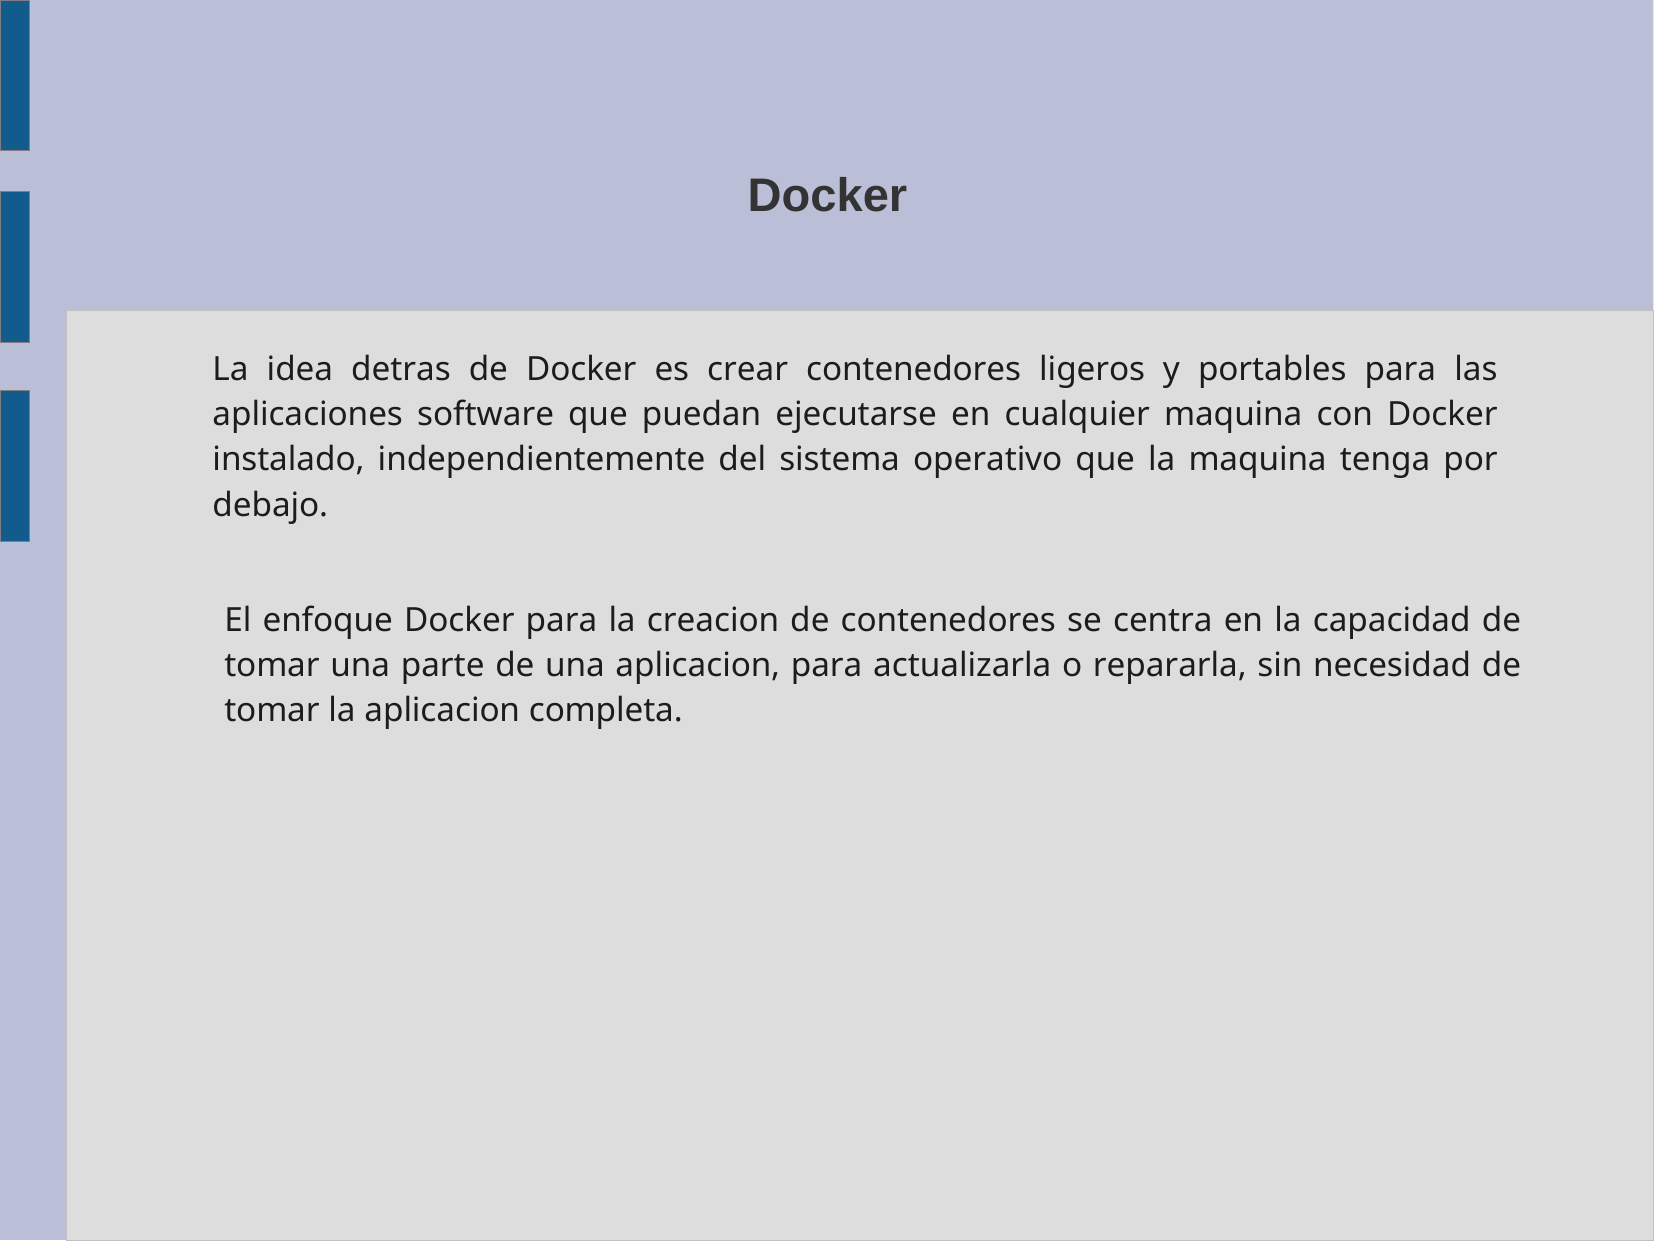

# Docker
La idea detras de Docker es crear contenedores ligeros y portables para las aplicaciones software que puedan ejecutarse en cualquier maquina con Docker instalado, independientemente del sistema operativo que la maquina tenga por debajo.
El enfoque Docker para la creacion de contenedores se centra en la capacidad de tomar una parte de una aplicacion, para actualizarla o repararla, sin necesidad de tomar la aplicacion completa.